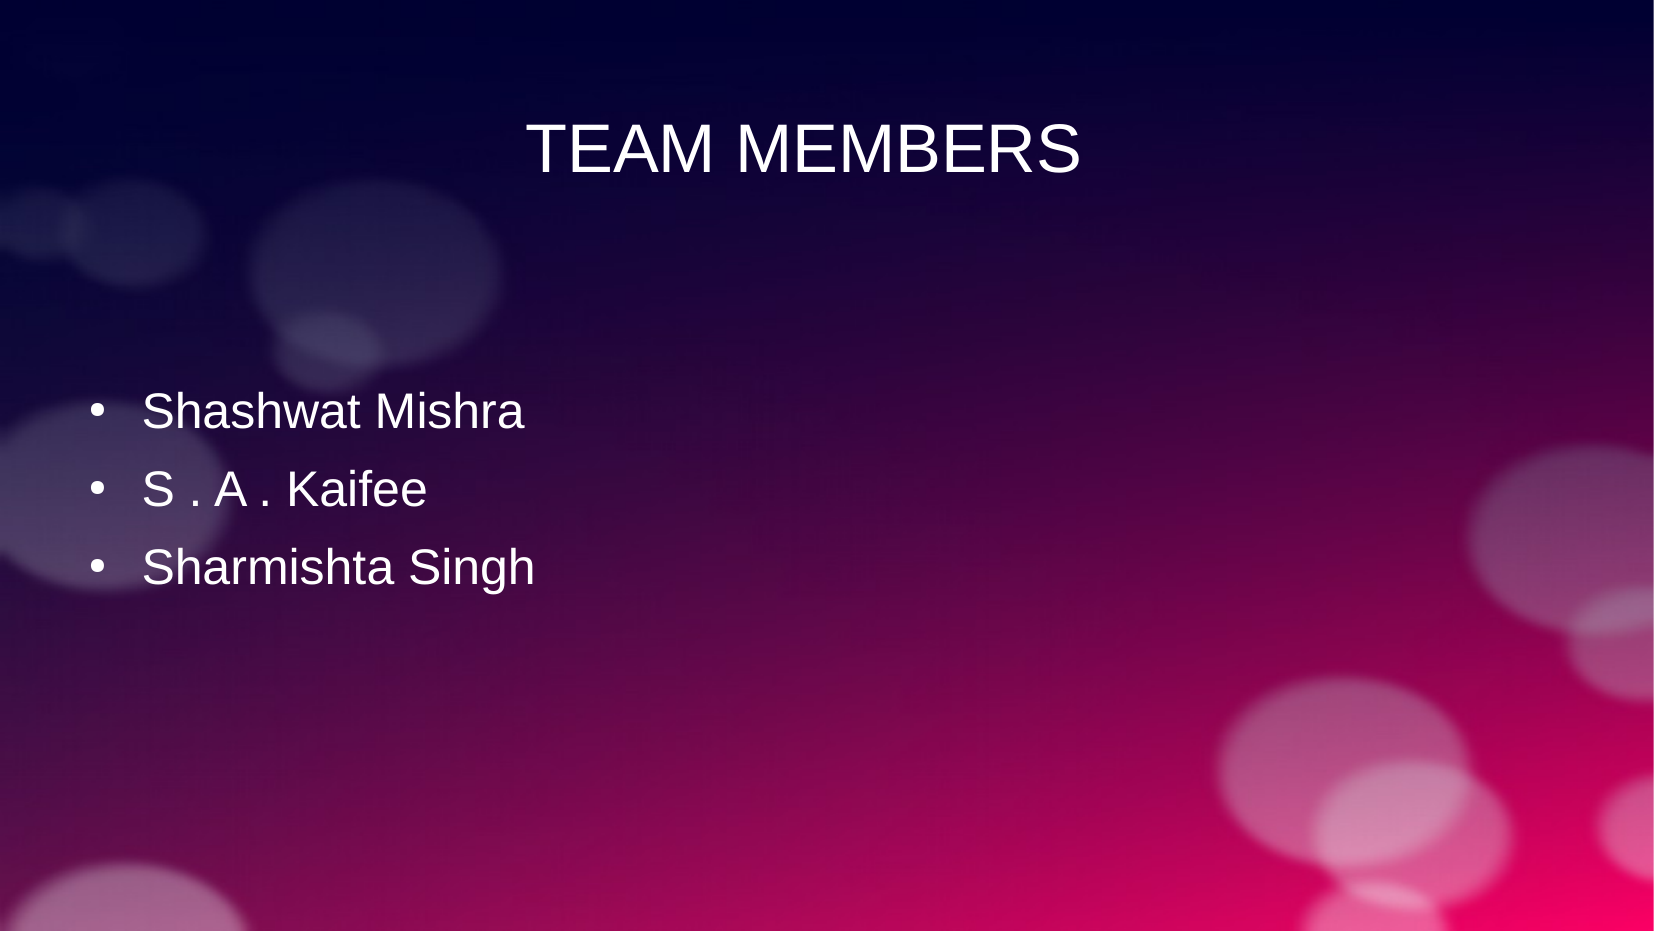

# TEAM MEMBERS
Shashwat Mishra
S . A . Kaifee
Sharmishta Singh